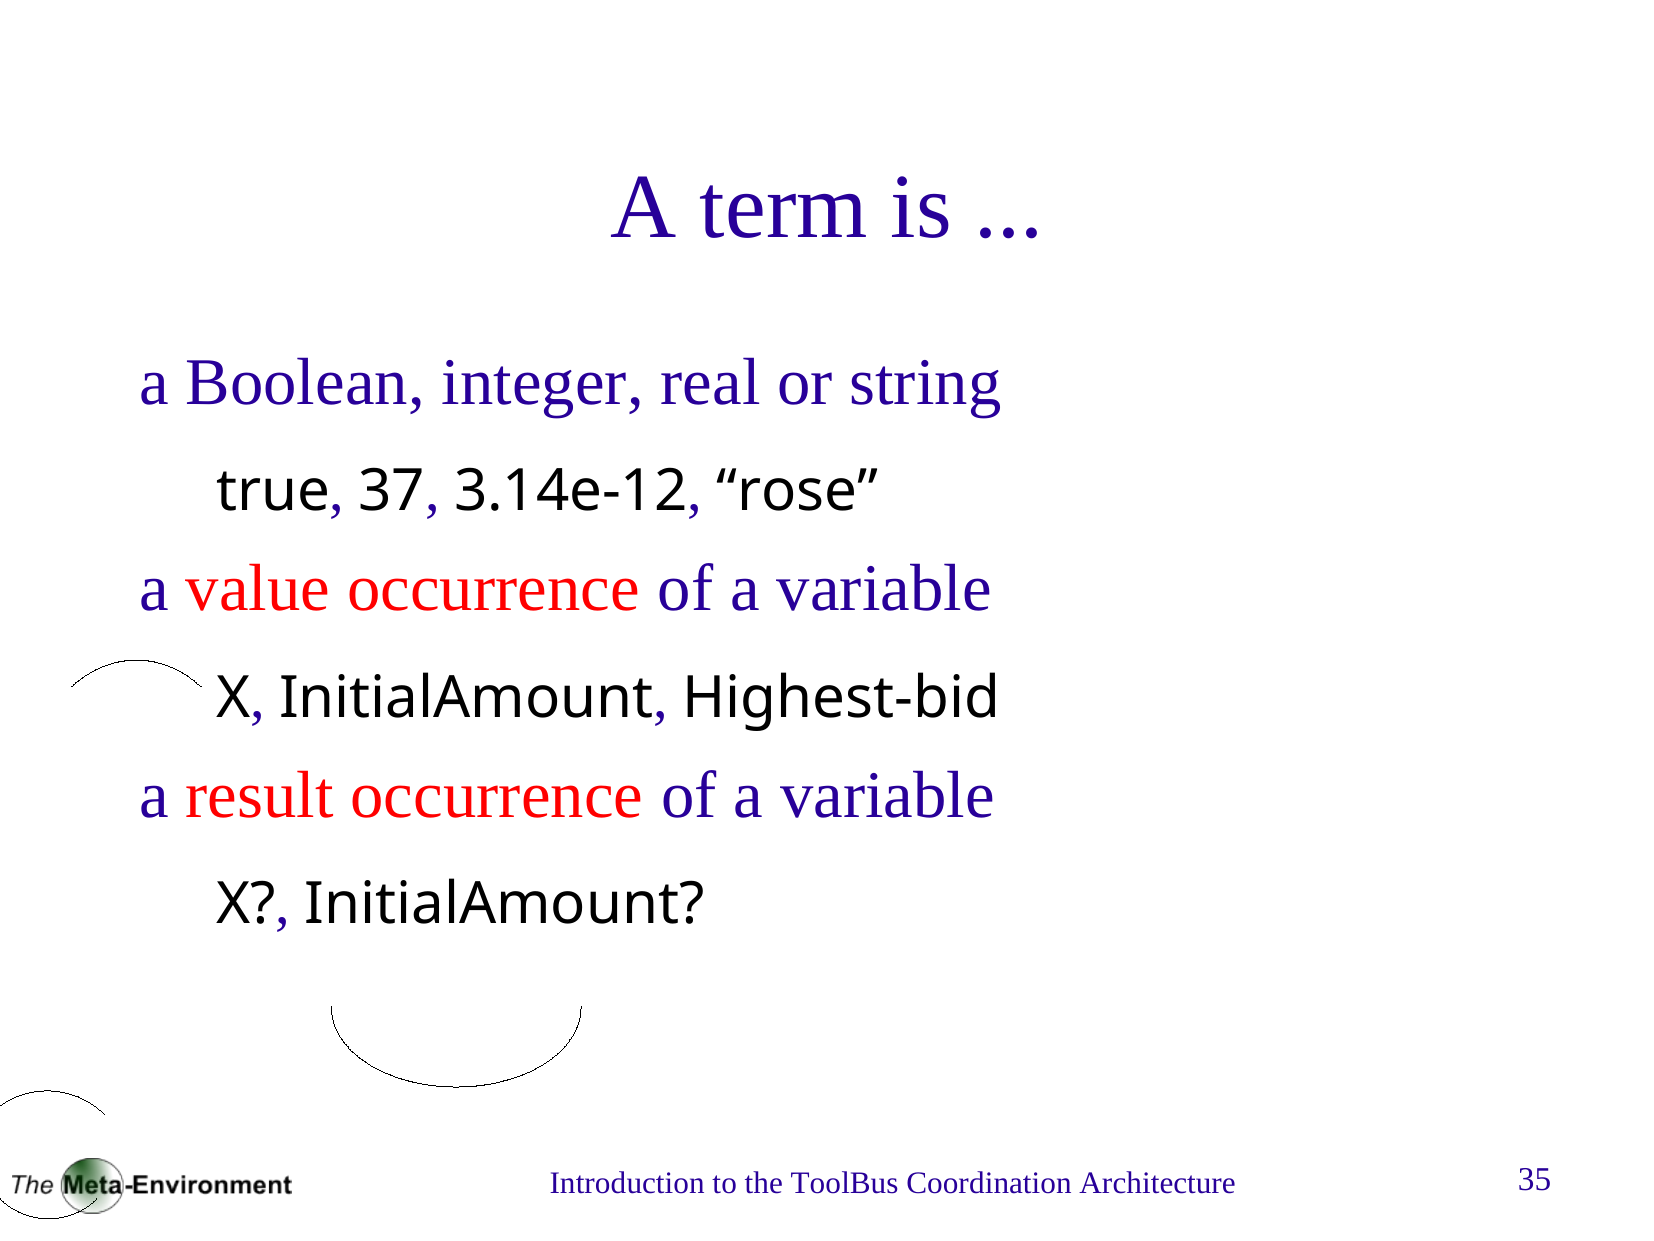

# A term is ...
a Boolean, integer, real or string
true, 37, 3.14e-12, “rose”
a value occurrence of a variable
X, InitialAmount, Highest-bid
a result occurrence of a variable
X?, InitialAmount?